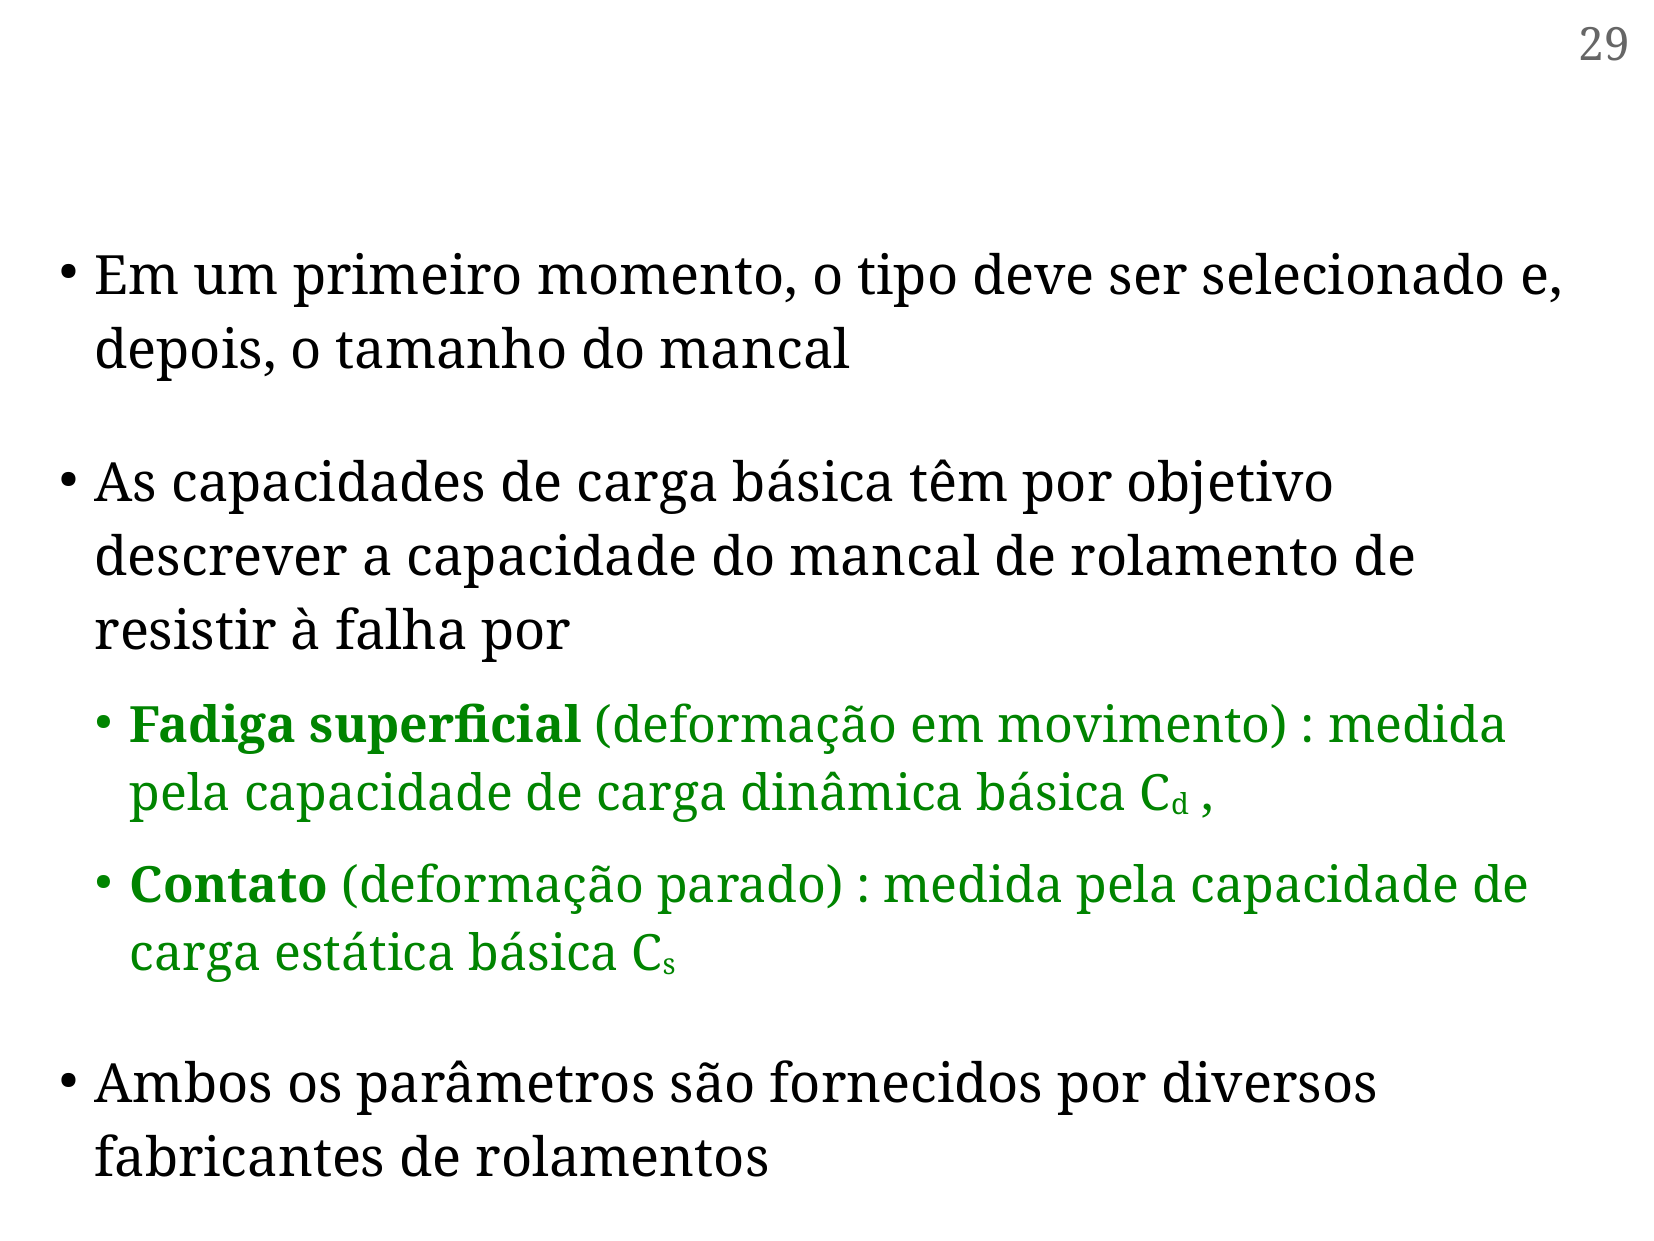

29
#
Em um primeiro momento, o tipo deve ser selecionado e, depois, o tamanho do mancal
As capacidades de carga básica têm por objetivo descrever a capacidade do mancal de rolamento de resistir à falha por
Fadiga superficial (deformação em movimento) : medida pela capacidade de carga dinâmica básica Cd ,
Contato (deformação parado) : medida pela capacidade de carga estática básica Cs
Ambos os parâmetros são fornecidos por diversos fabricantes de rolamentos